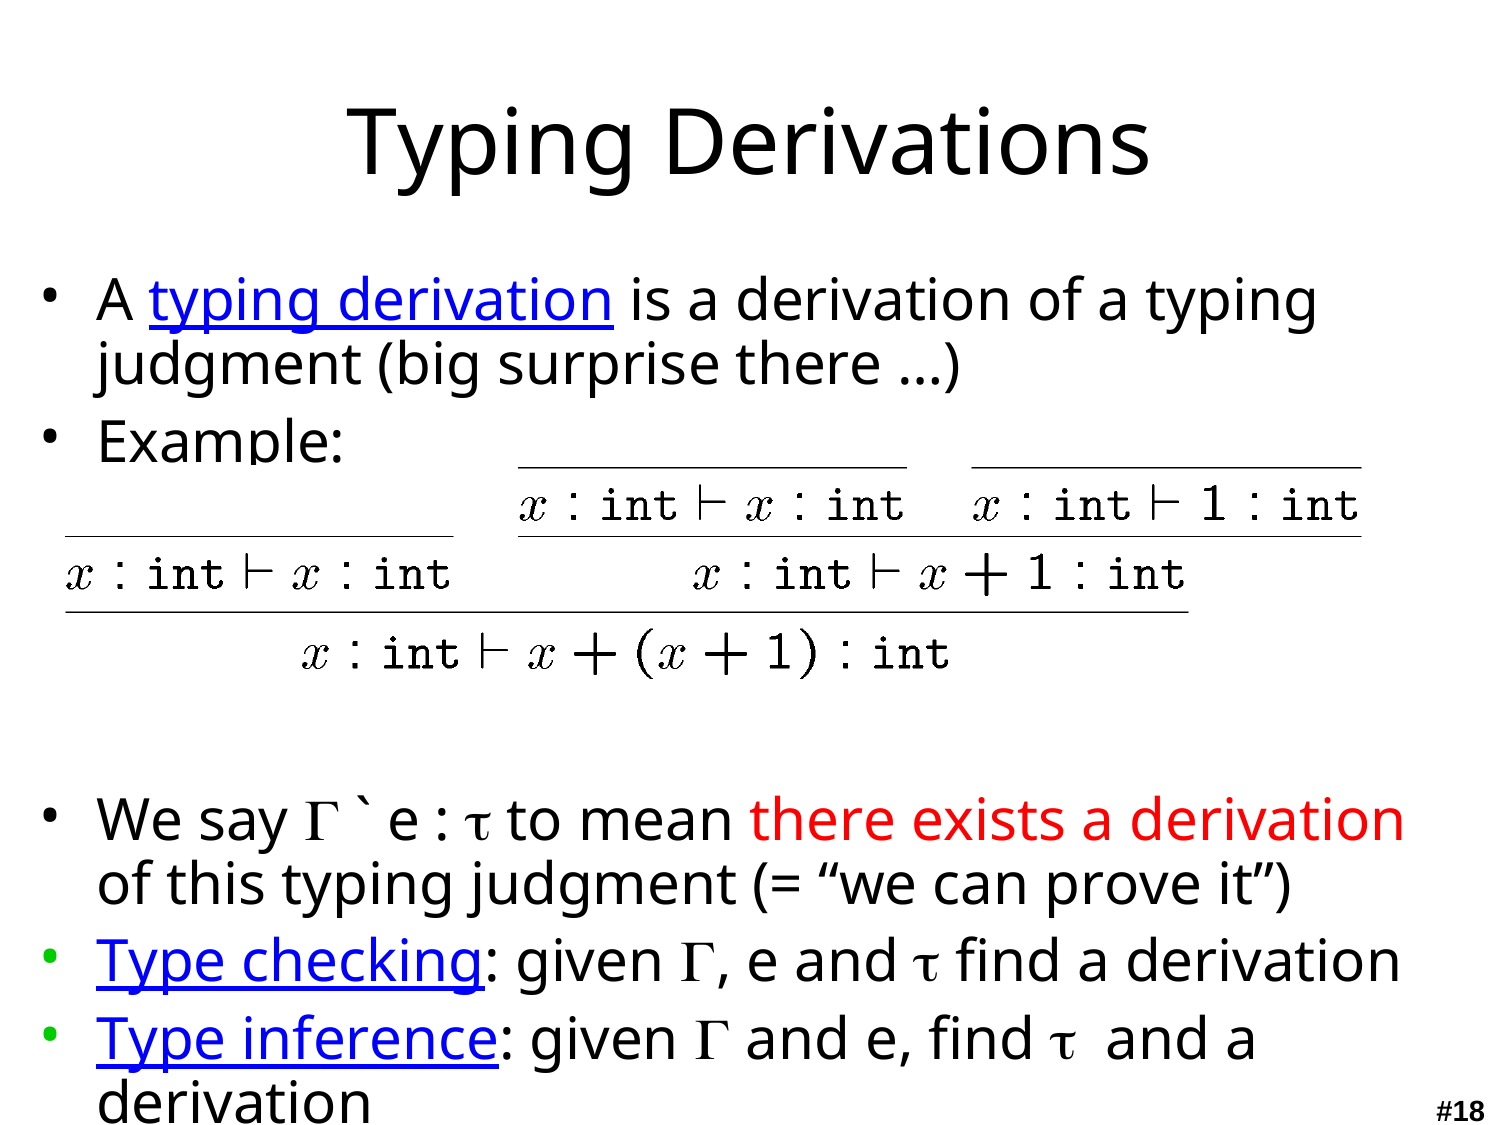

# Typing Derivations
A typing derivation is a derivation of a typing judgment (big surprise there …)
Example:
We say  ` e :  to mean there exists a derivation of this typing judgment (= “we can prove it”)
Type checking: given , e and  find a derivation
Type inference: given  and e, find and a derivation
18